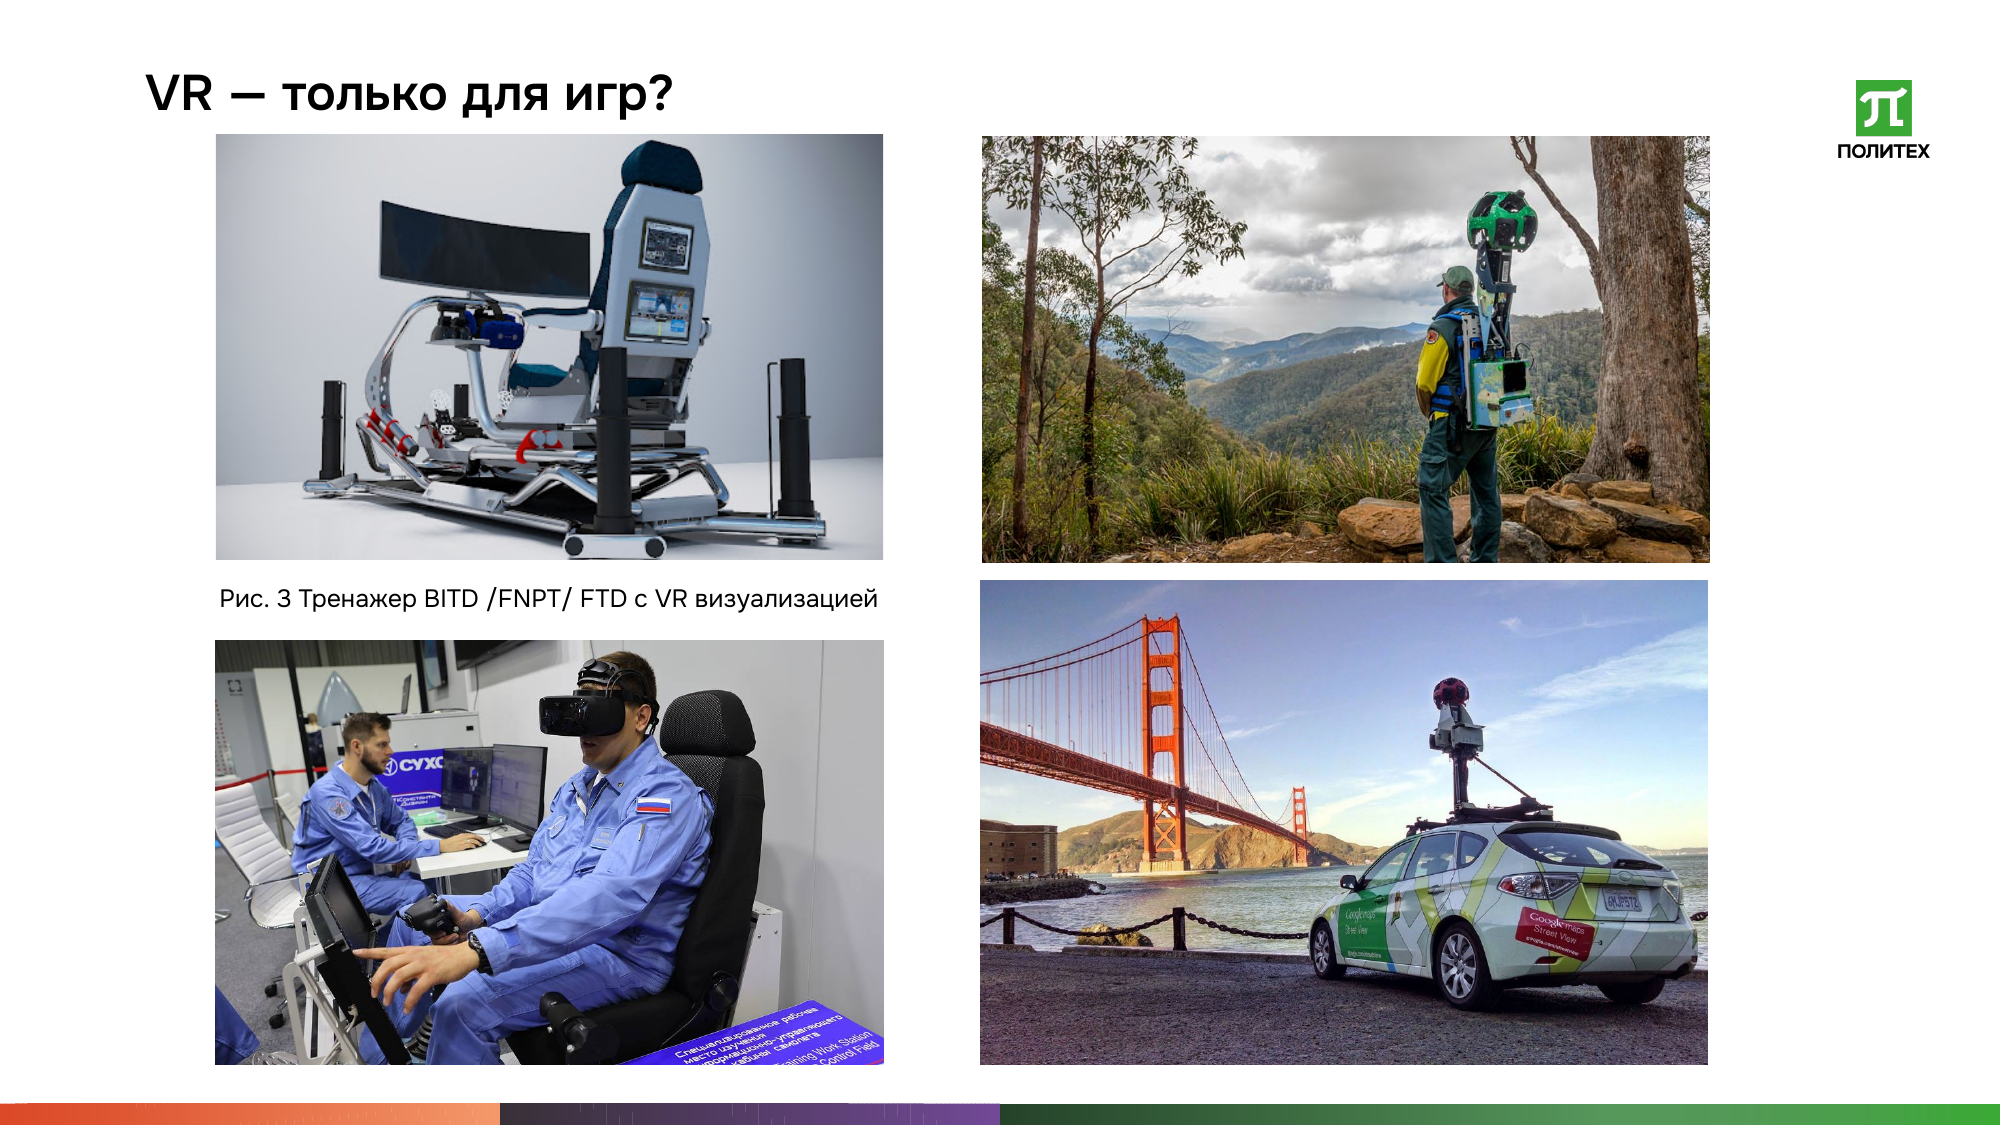

# VR — только для игр?
Рис. 3 Тренажер BITD /FNPT/ FTD с VR визуализацией